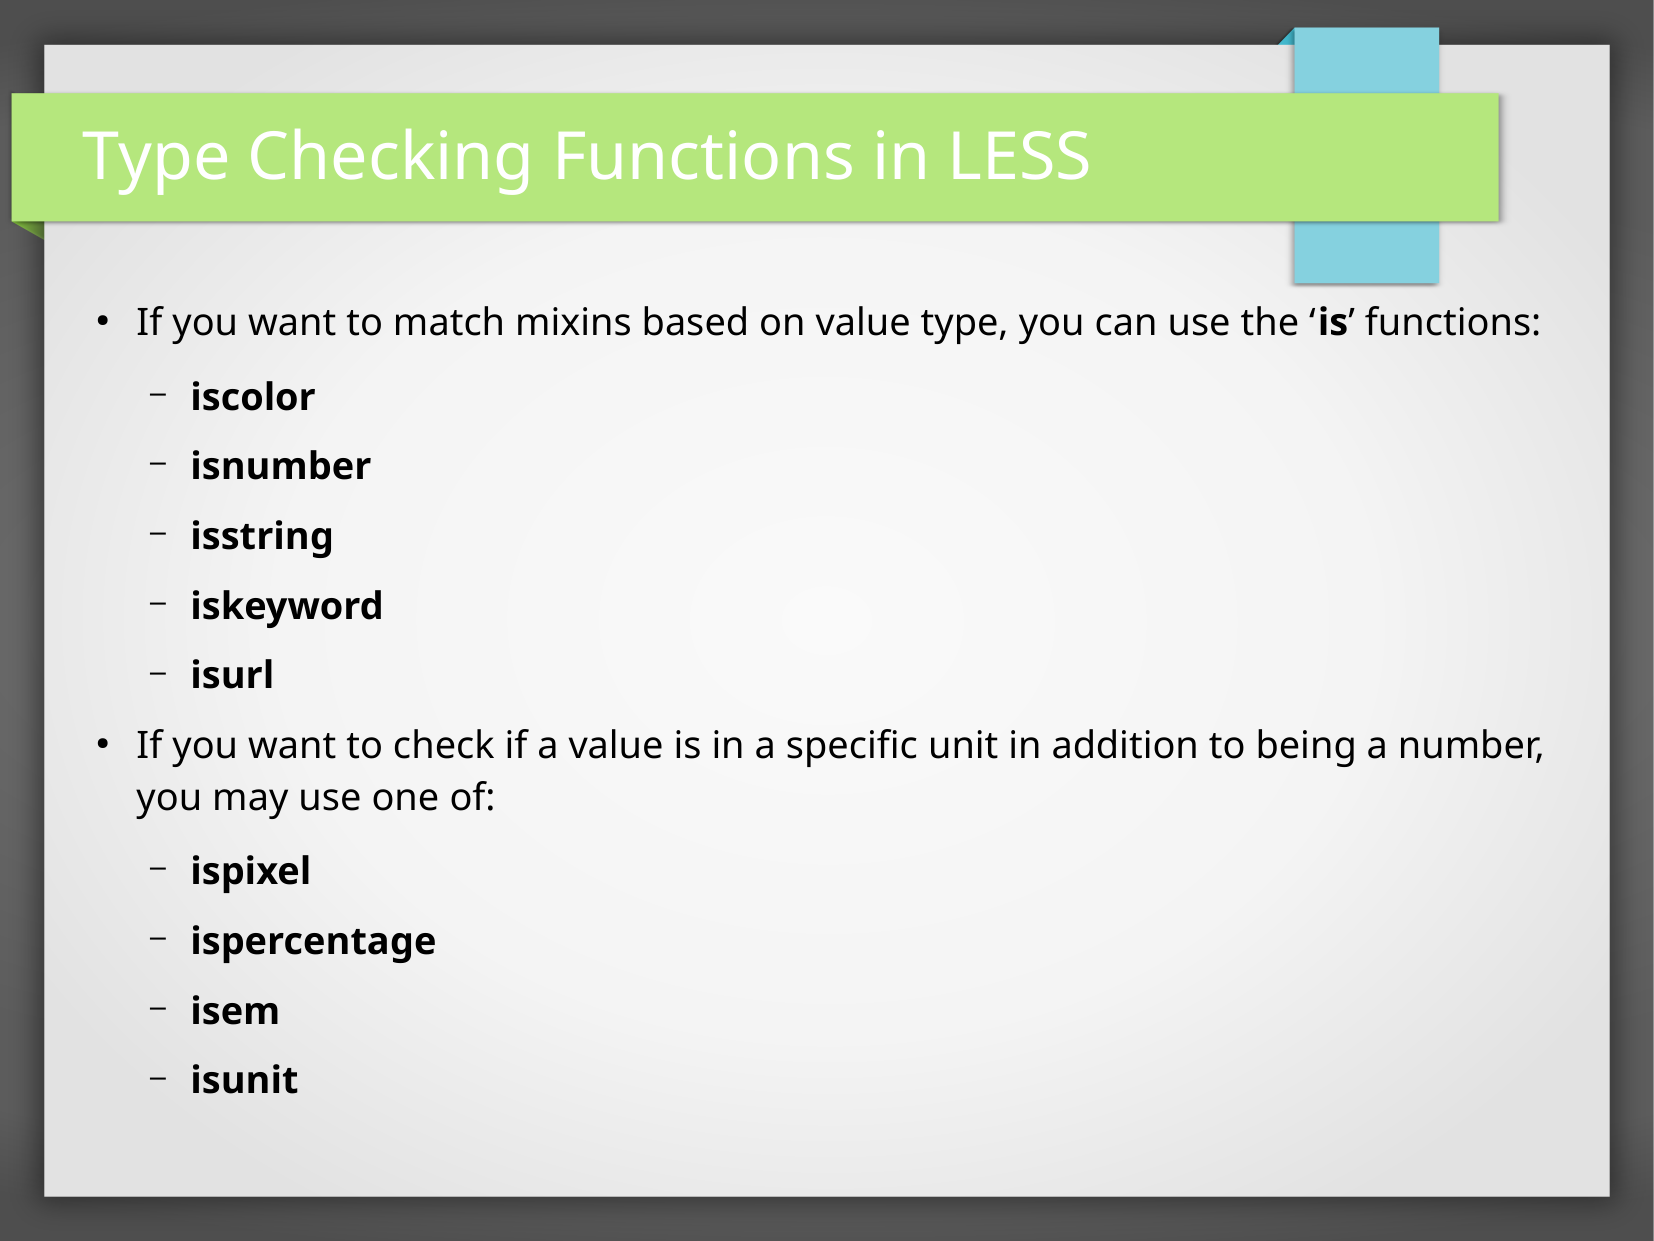

# Type Checking Functions in LESS
If you want to match mixins based on value type, you can use the ‘is’ functions:
iscolor
isnumber
isstring
iskeyword
isurl
If you want to check if a value is in a specific unit in addition to being a number, you may use one of:
ispixel
ispercentage
isem
isunit